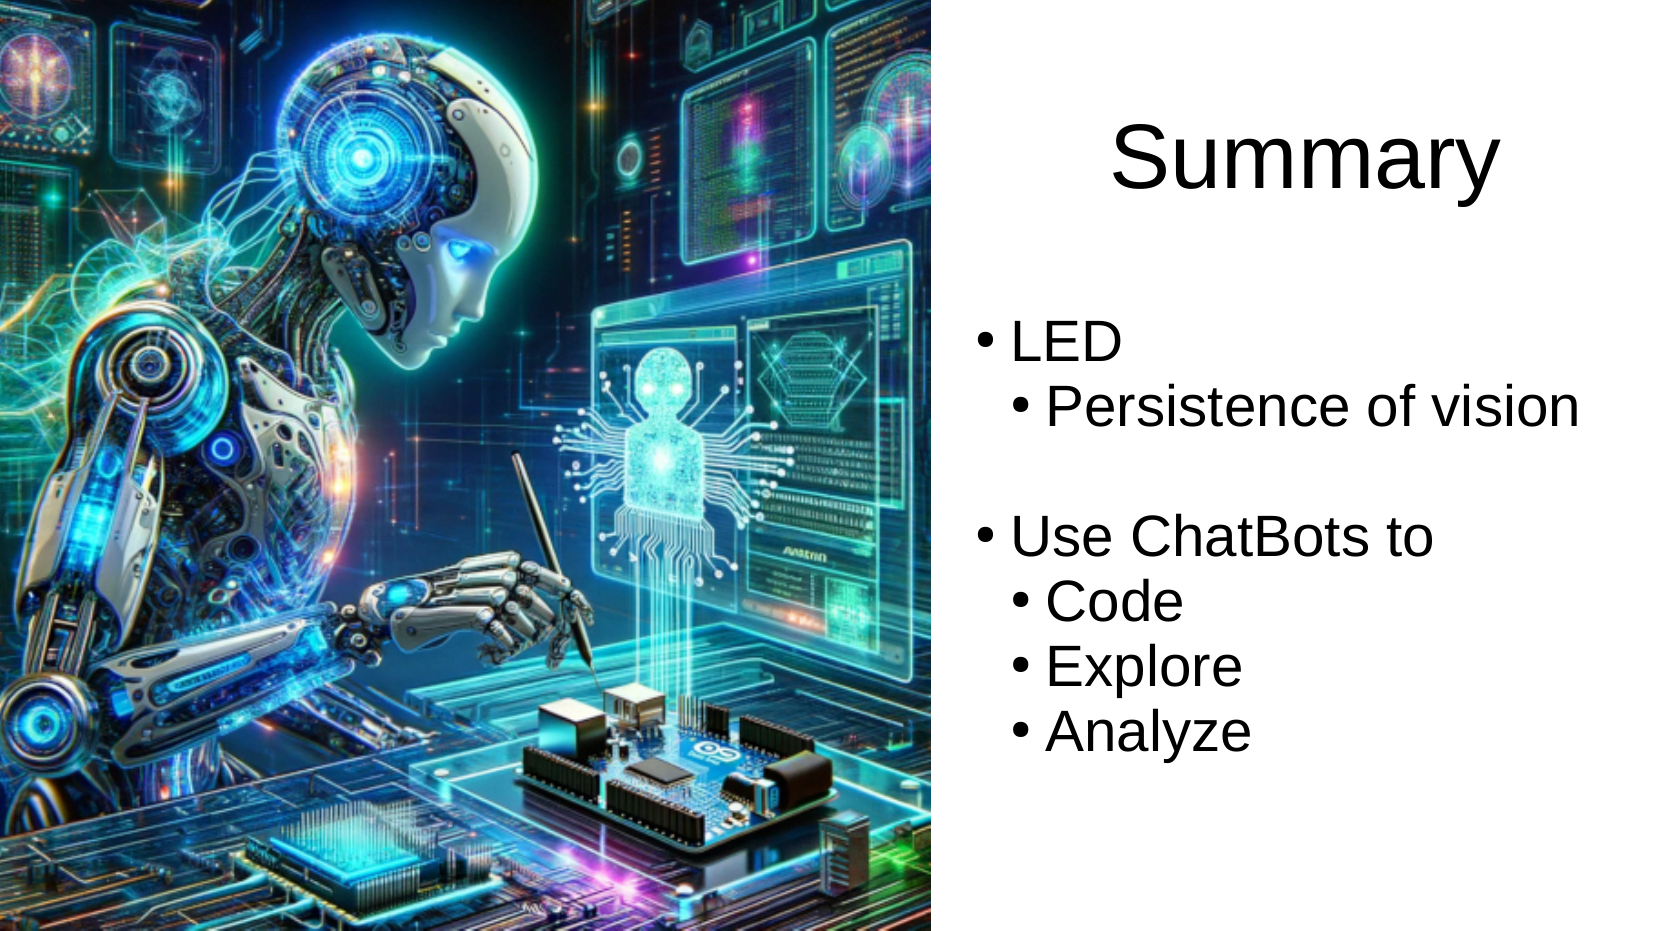

# Summary
LED
Persistence of vision
Use ChatBots to
Code
Explore
Analyze